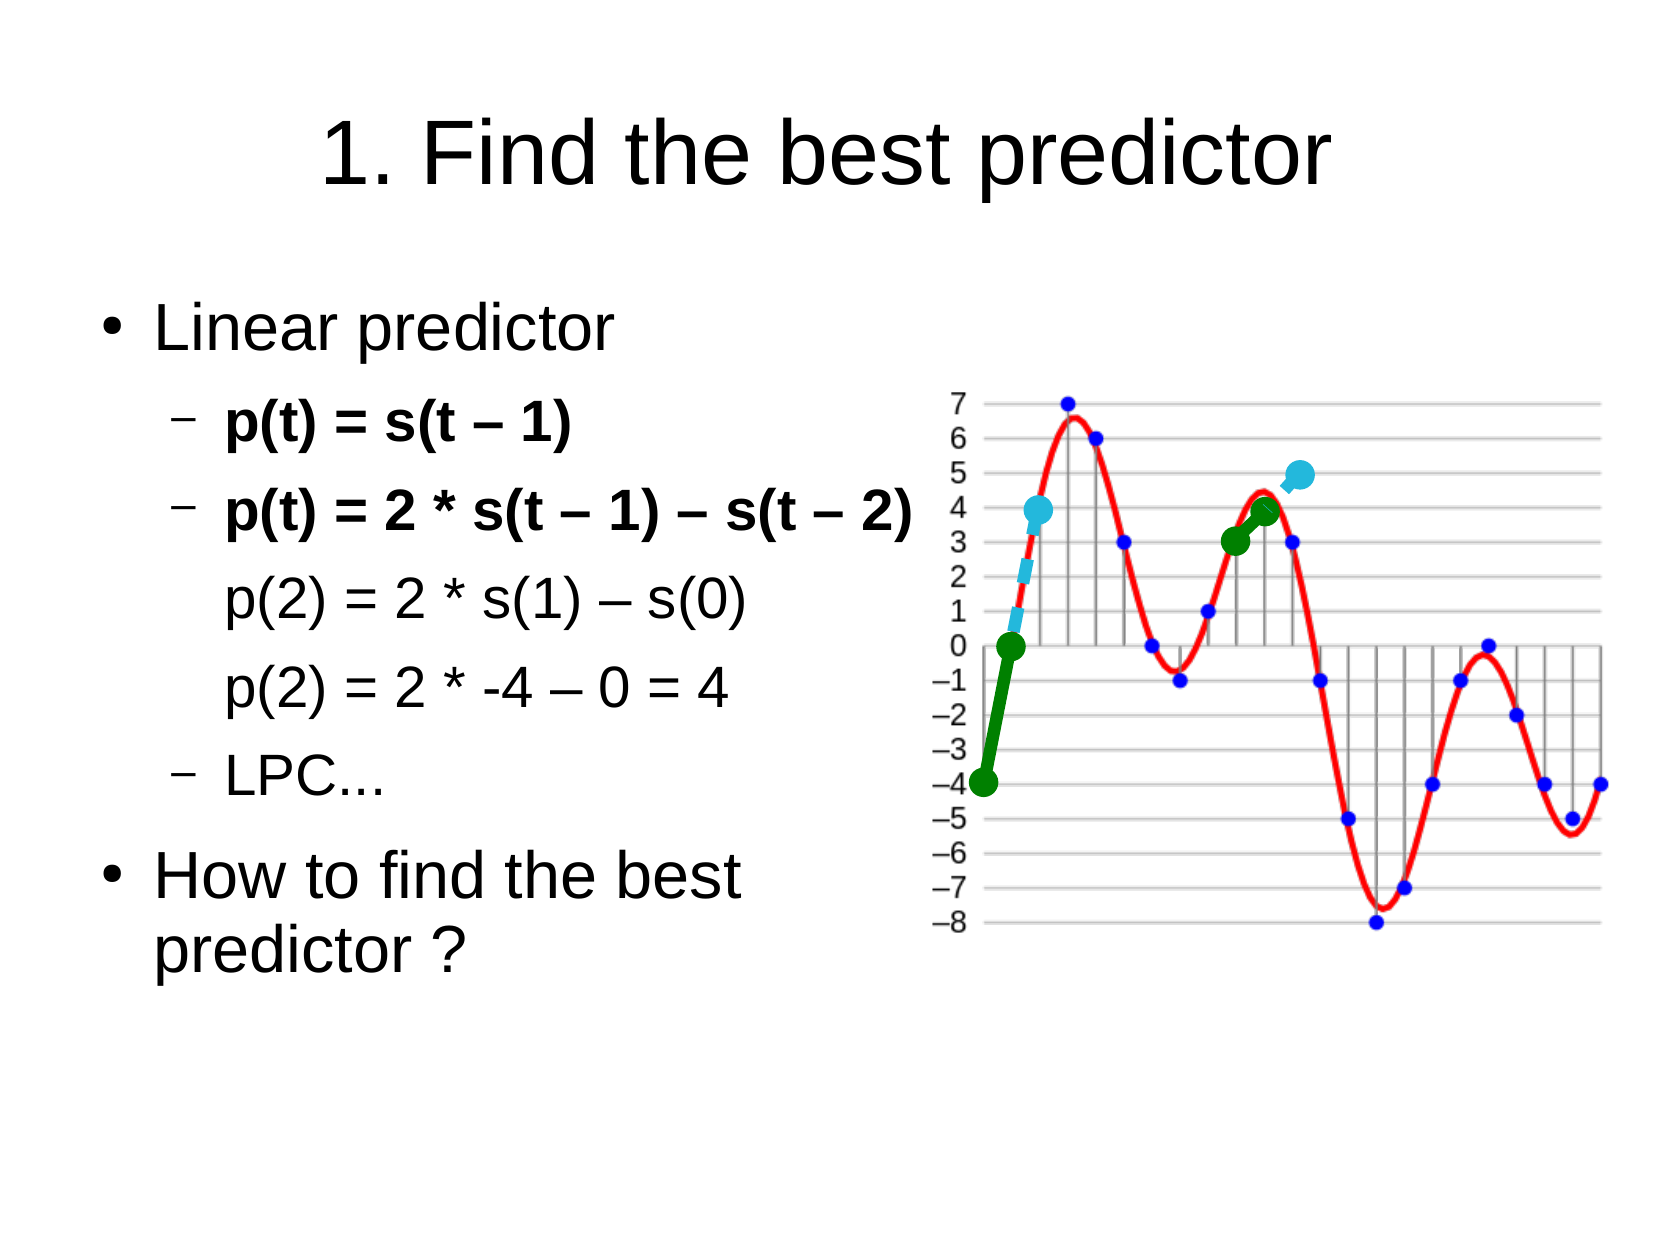

# 1. Find the best predictor
Linear predictor
p(t) = s(t – 1)
p(t) = 2 * s(t – 1) – s(t – 2)
p(2) = 2 * s(1) – s(0)
p(2) = 2 * -4 – 0 = 4
LPC...
How to find the best predictor ?